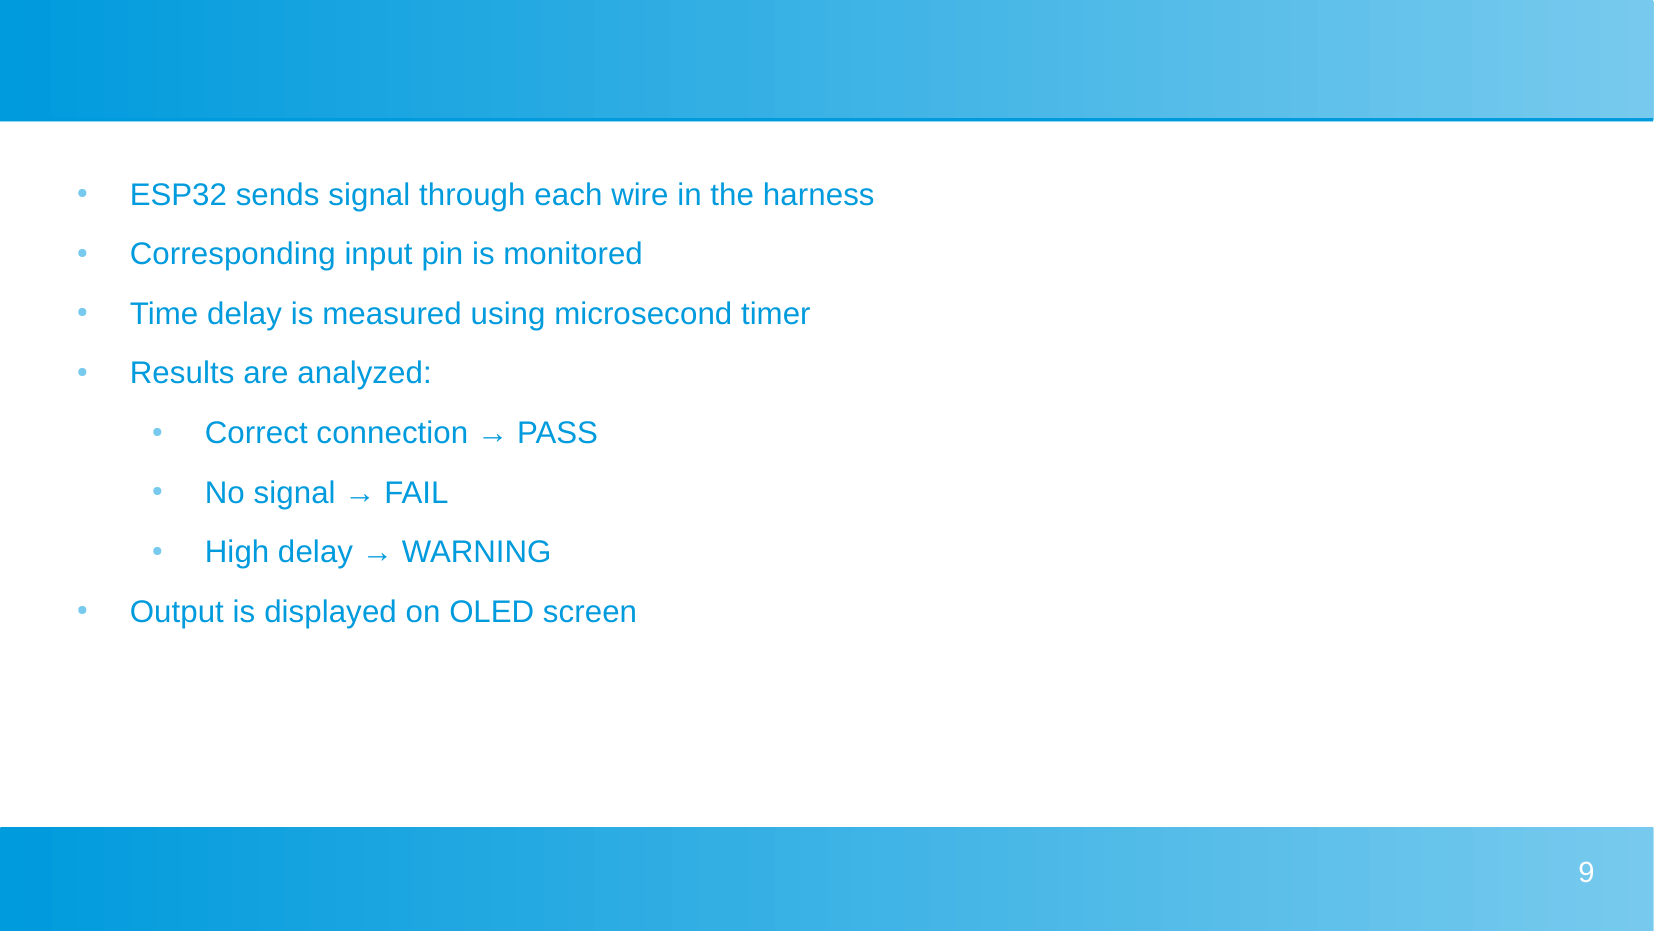

#
ESP32 sends signal through each wire in the harness
Corresponding input pin is monitored
Time delay is measured using microsecond timer
Results are analyzed:
Correct connection → PASS
No signal → FAIL
High delay → WARNING
Output is displayed on OLED screen
9